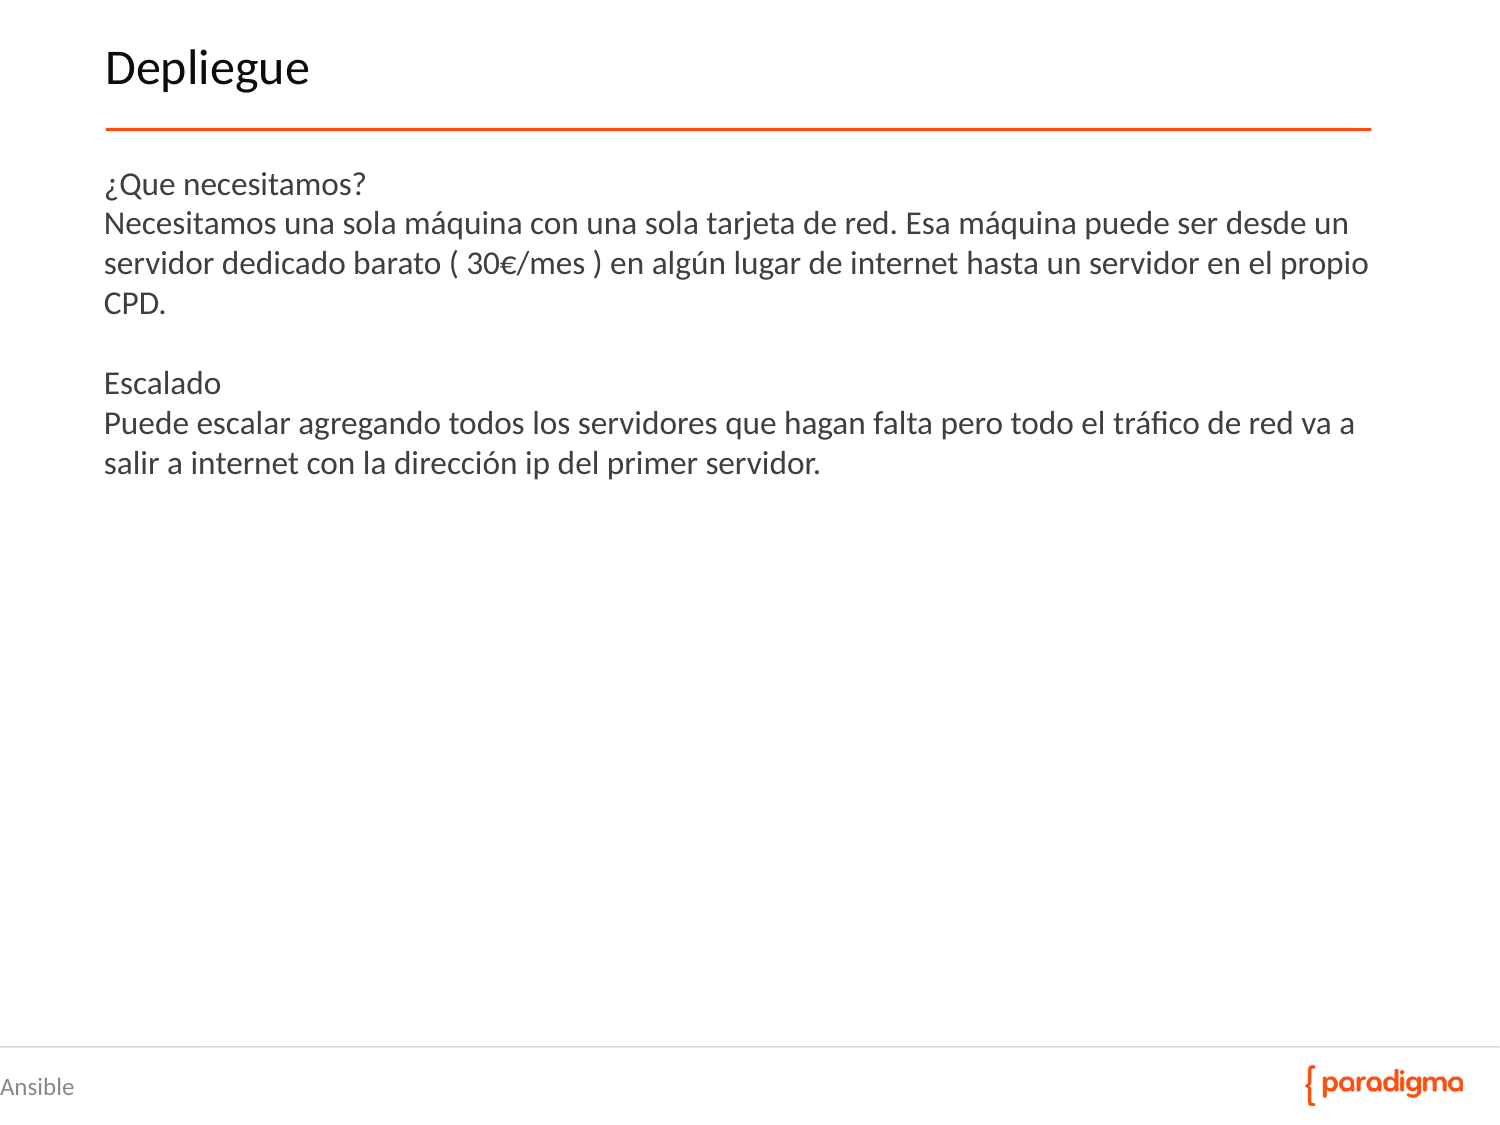

Depliegue
Para que la cosa funcione esta pastilla de color naranja tiene que estar posicionada por encima de la del título.
¿Que necesitamos?
Necesitamos una sola máquina con una sola tarjeta de red. Esa máquina puede ser desde un servidor dedicado barato ( 30€/mes ) en algún lugar de internet hasta un servidor en el propio CPD.
Escalado
Puede escalar agregando todos los servidores que hagan falta pero todo el tráfico de red va a salir a internet con la dirección ip del primer servidor.
Aquí hay otro espacio en blanco que dejamos para no saturar y que los que te leen puedan respirar un poco.
Ansible